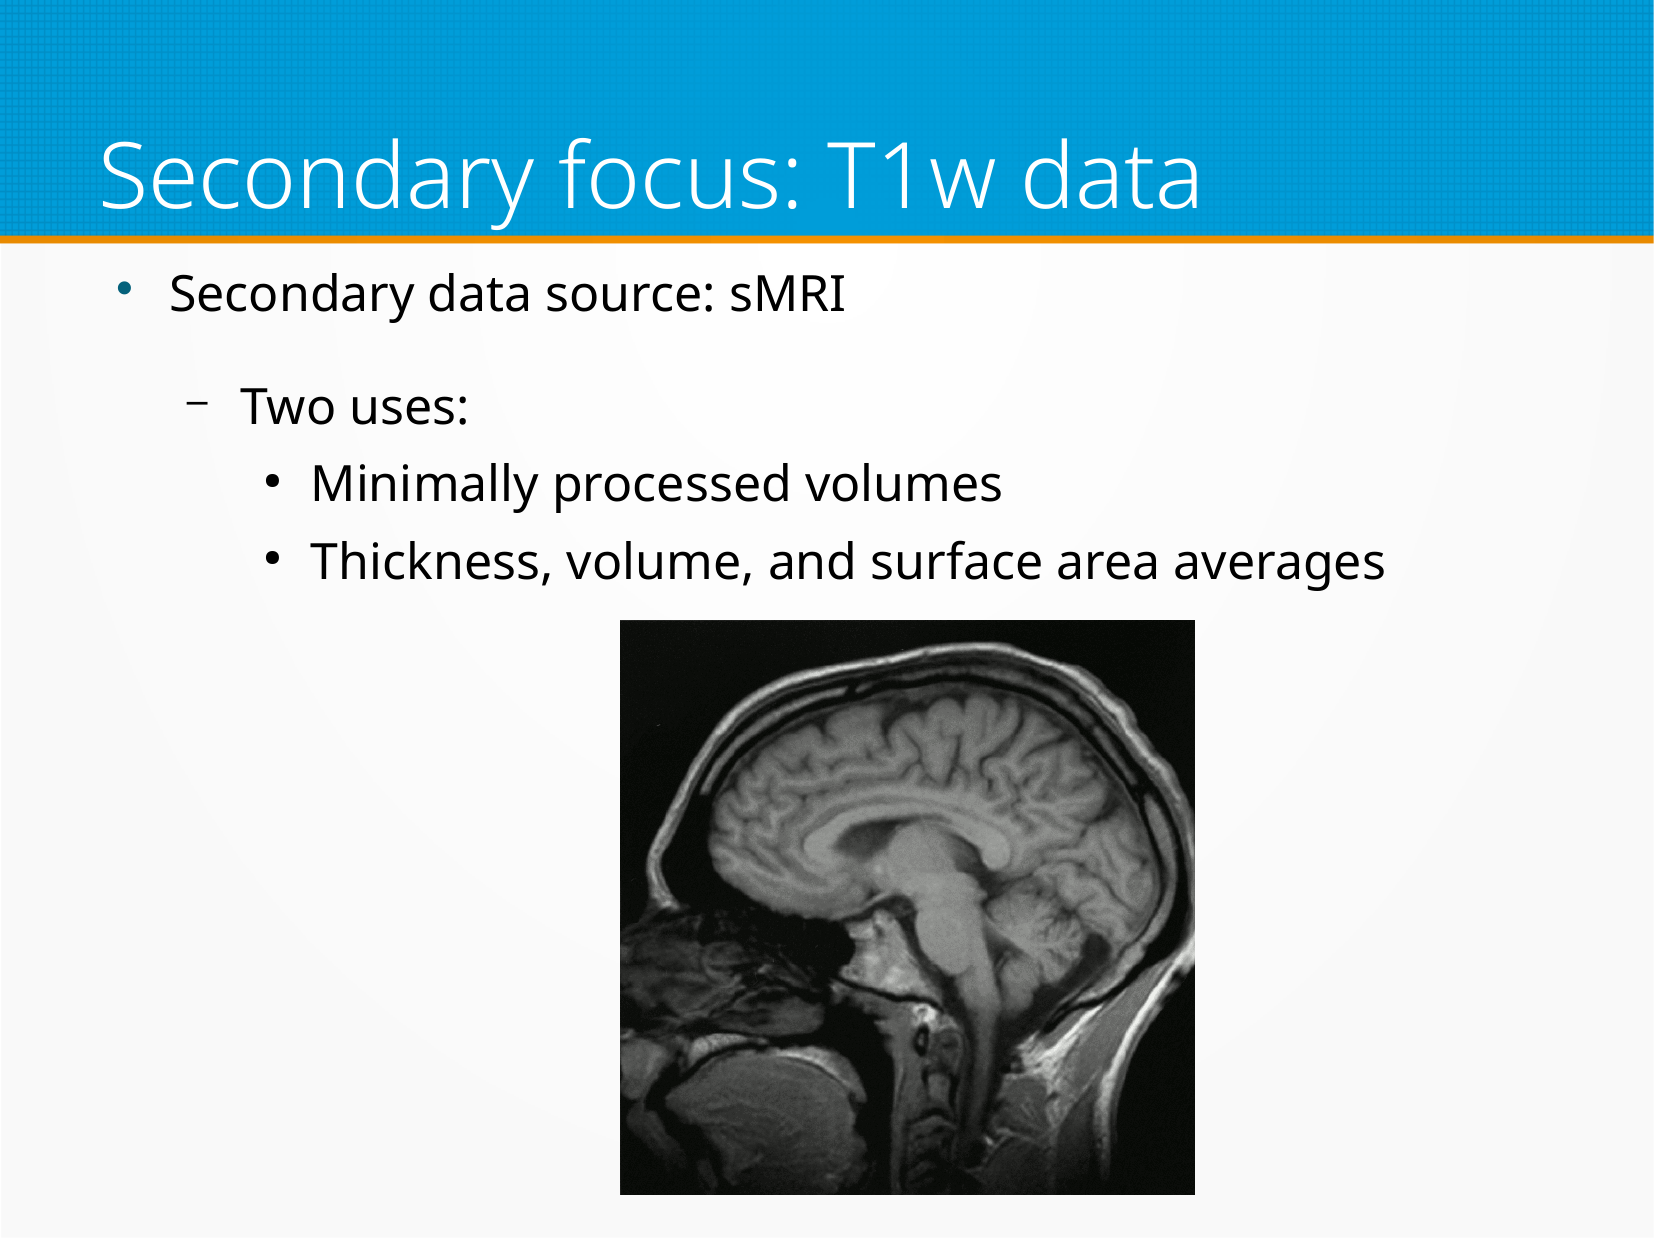

Secondary focus: T1w data
# Secondary data source: sMRI
Two uses:
Minimally processed volumes
Thickness, volume, and surface area averages